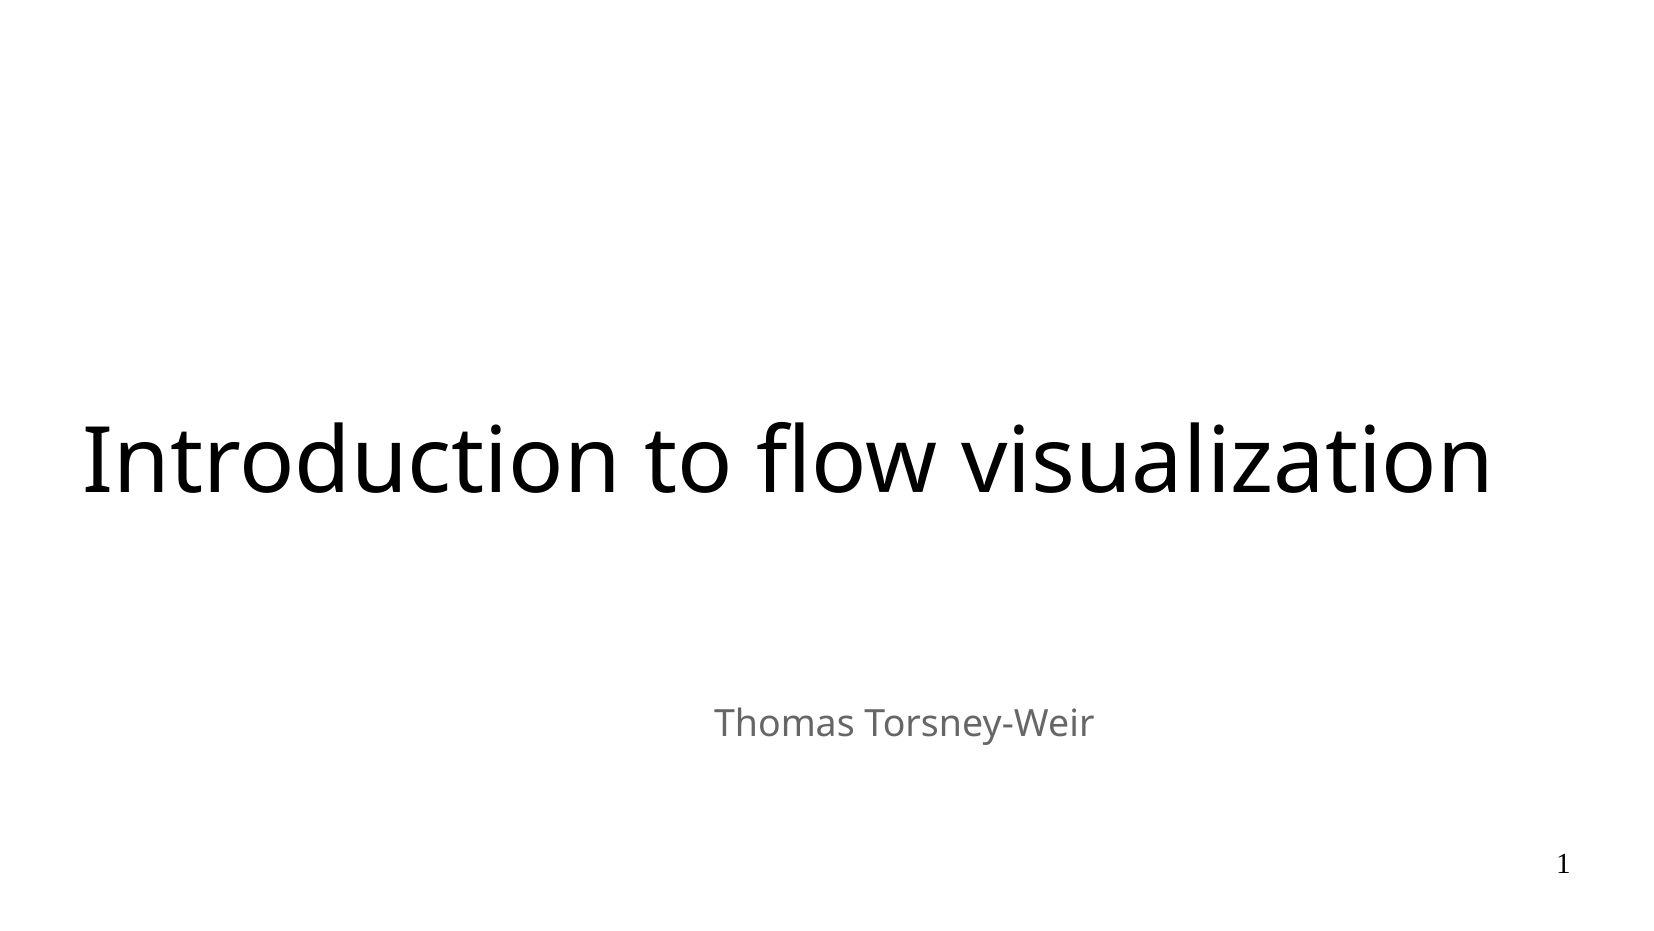

# Introduction to flow visualization
Thomas Torsney-Weir
1